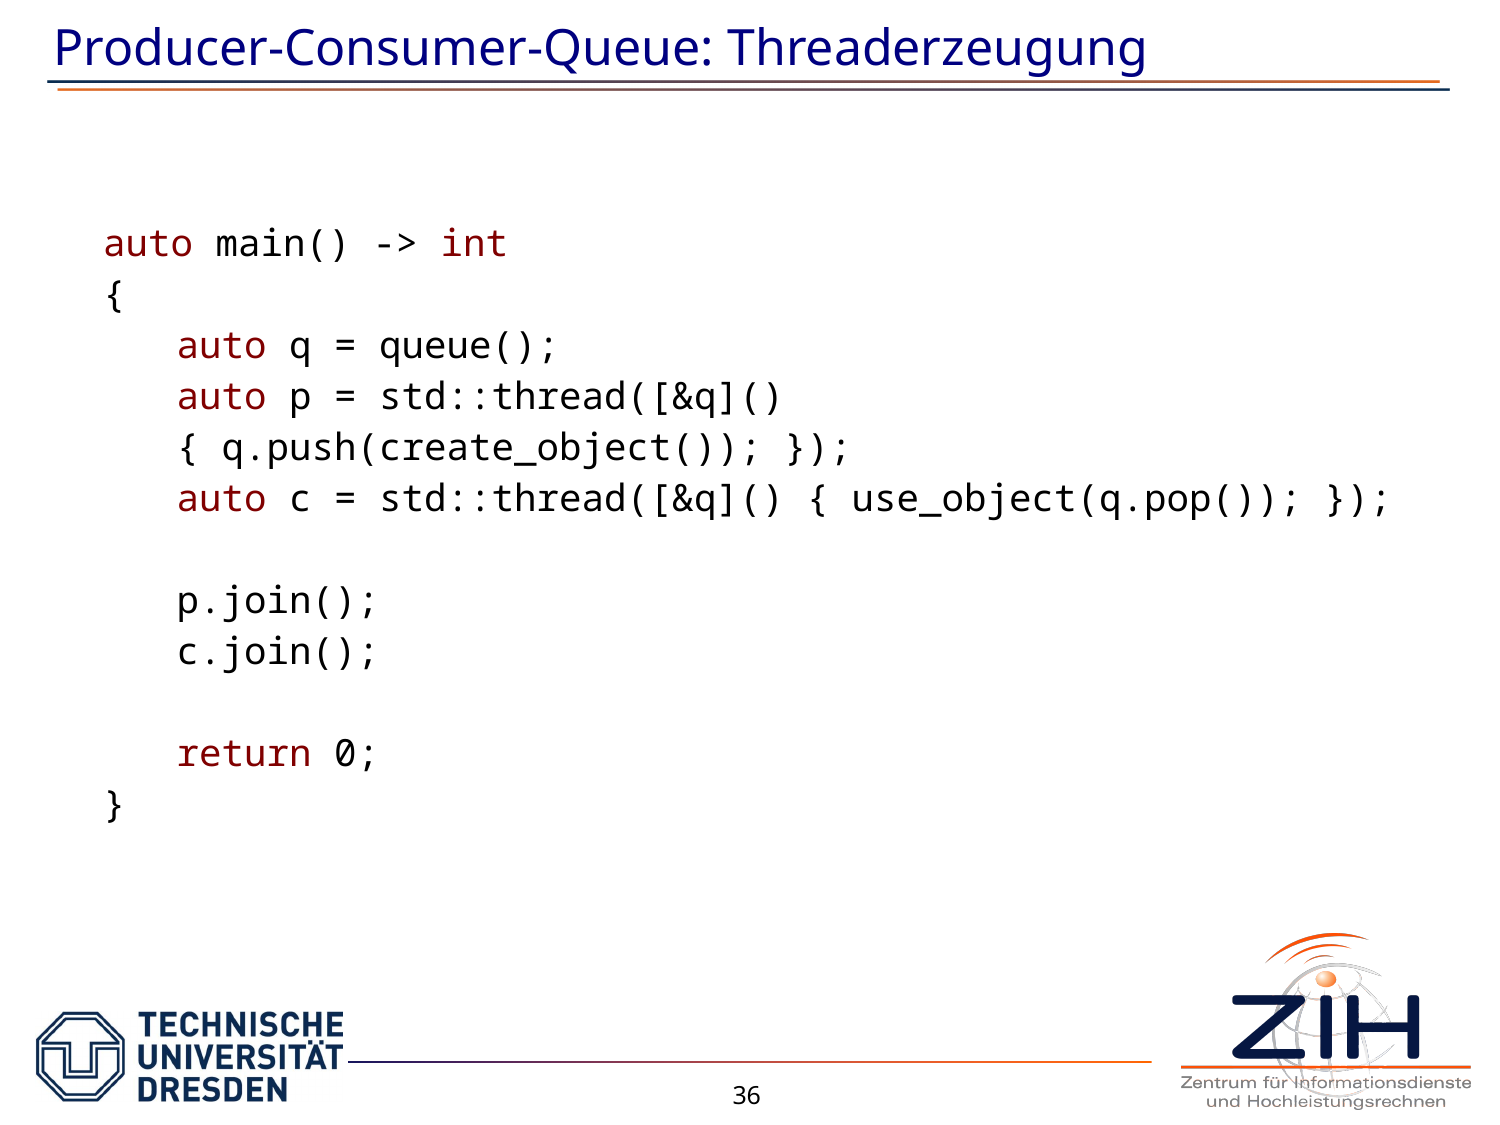

# Producer-Consumer-Queue: Threaderzeugung
auto main() -> int
{
auto q = queue();
auto p = std::thread([&q]() { q.push(create_object()); });
auto c = std::thread([&q]() { use_object(q.pop()); });
p.join();
c.join();
return 0;
}
36